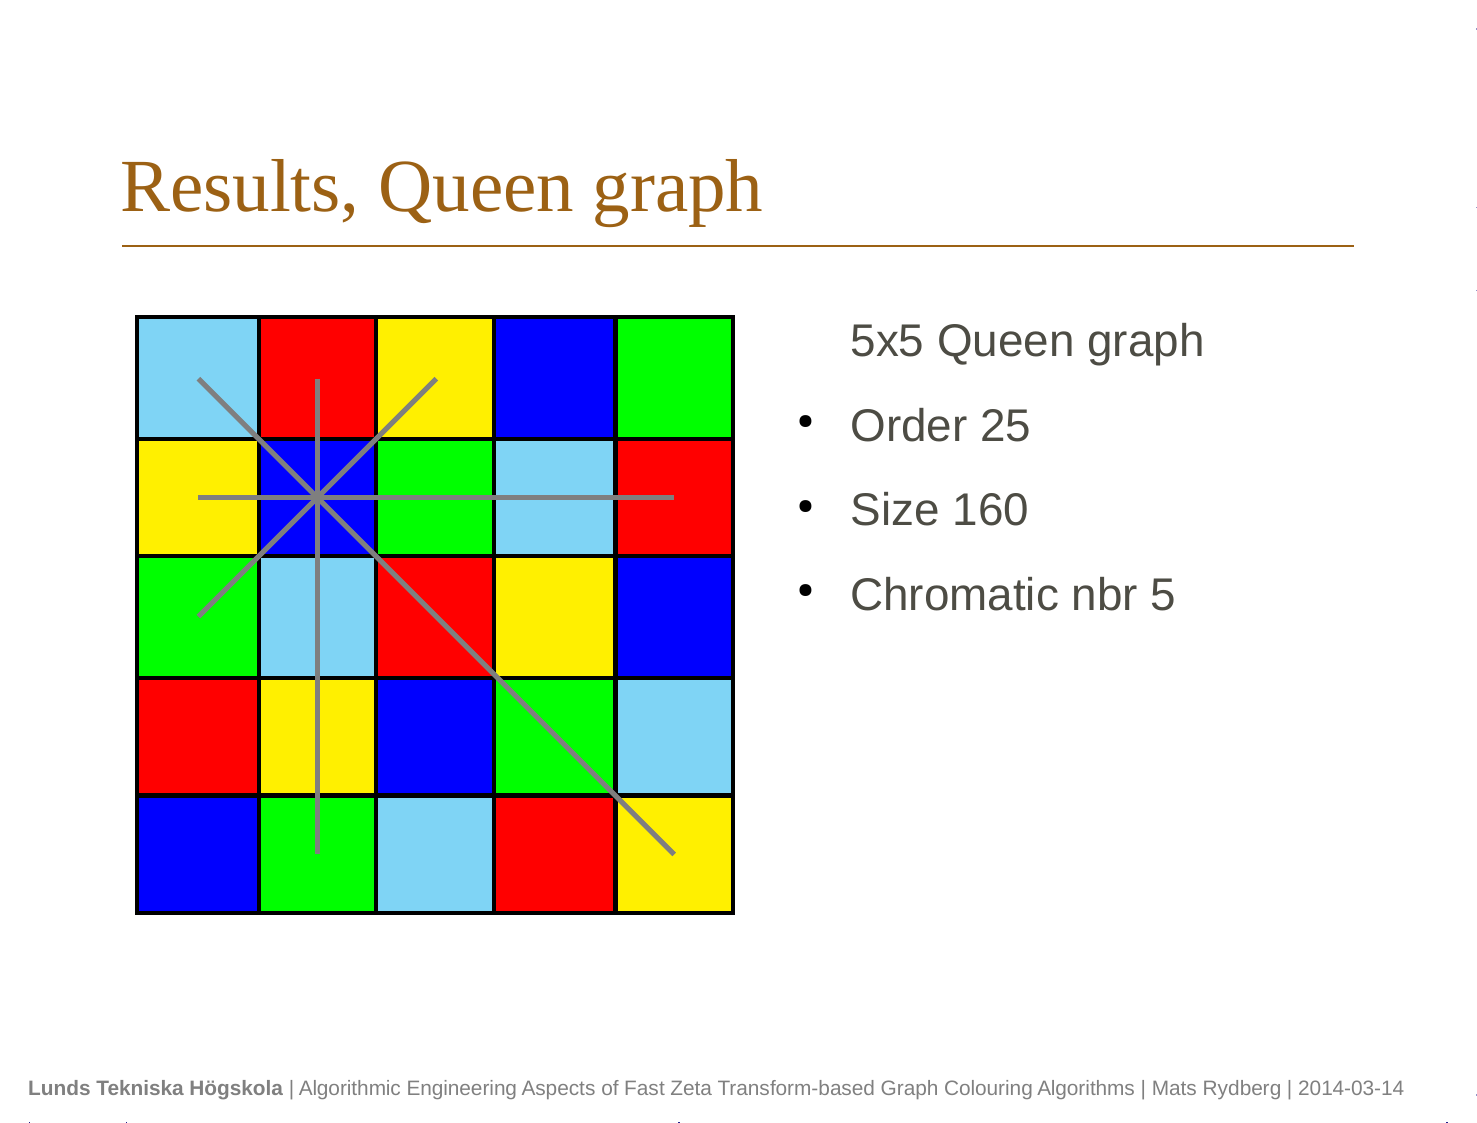

# Results, Queen graph
5x5 Queen graph
Order 25
Size 160
Chromatic nbr 5